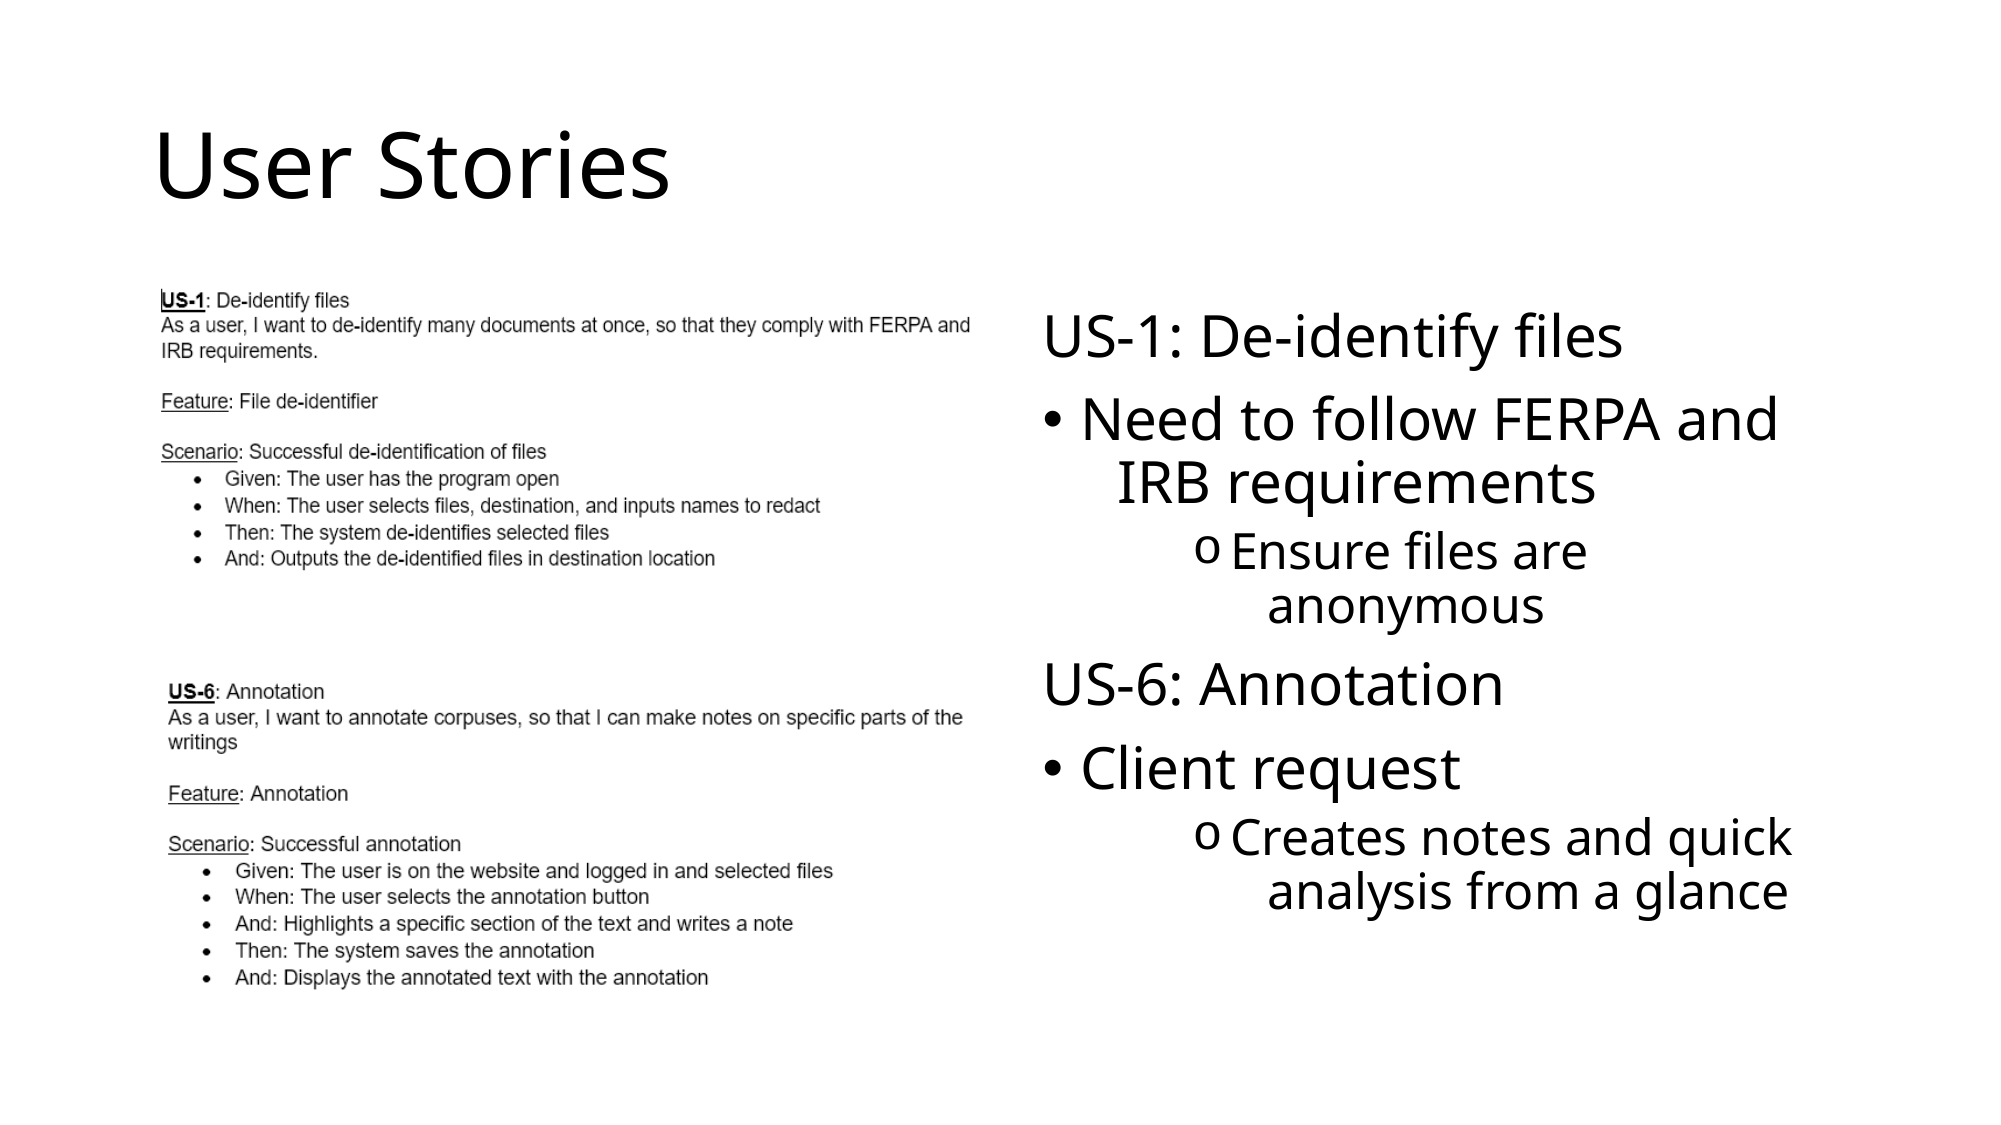

# User Stories
US-1: De-identify files
Need to follow FERPA and IRB requirements
Ensure files are anonymous
US-6: Annotation
Client request
Creates notes and quick analysis from a glance